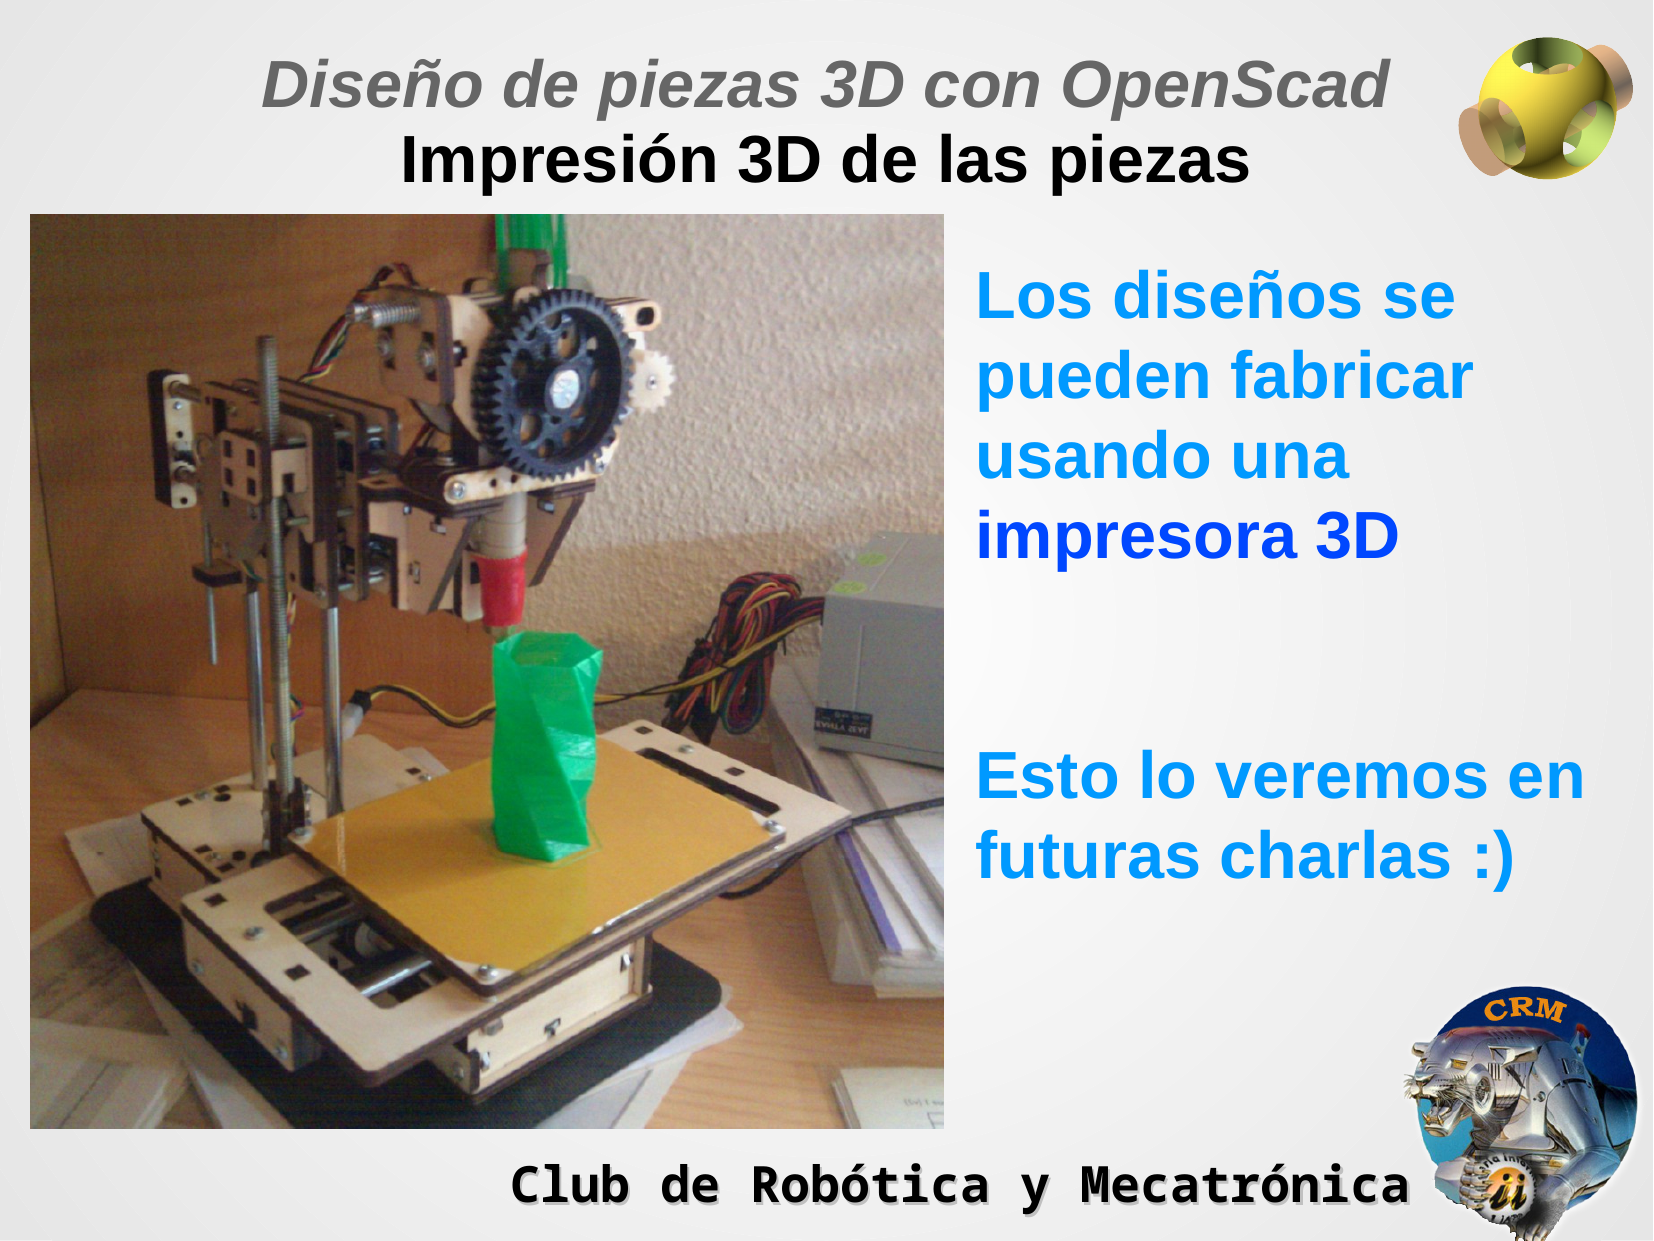

Diseño de piezas 3D con OpenScad
Impresión 3D de las piezas
Los diseños se pueden fabricar usando una impresora 3D
Esto lo veremos en futuras charlas :)
Club de Robótica y Mecatrónica